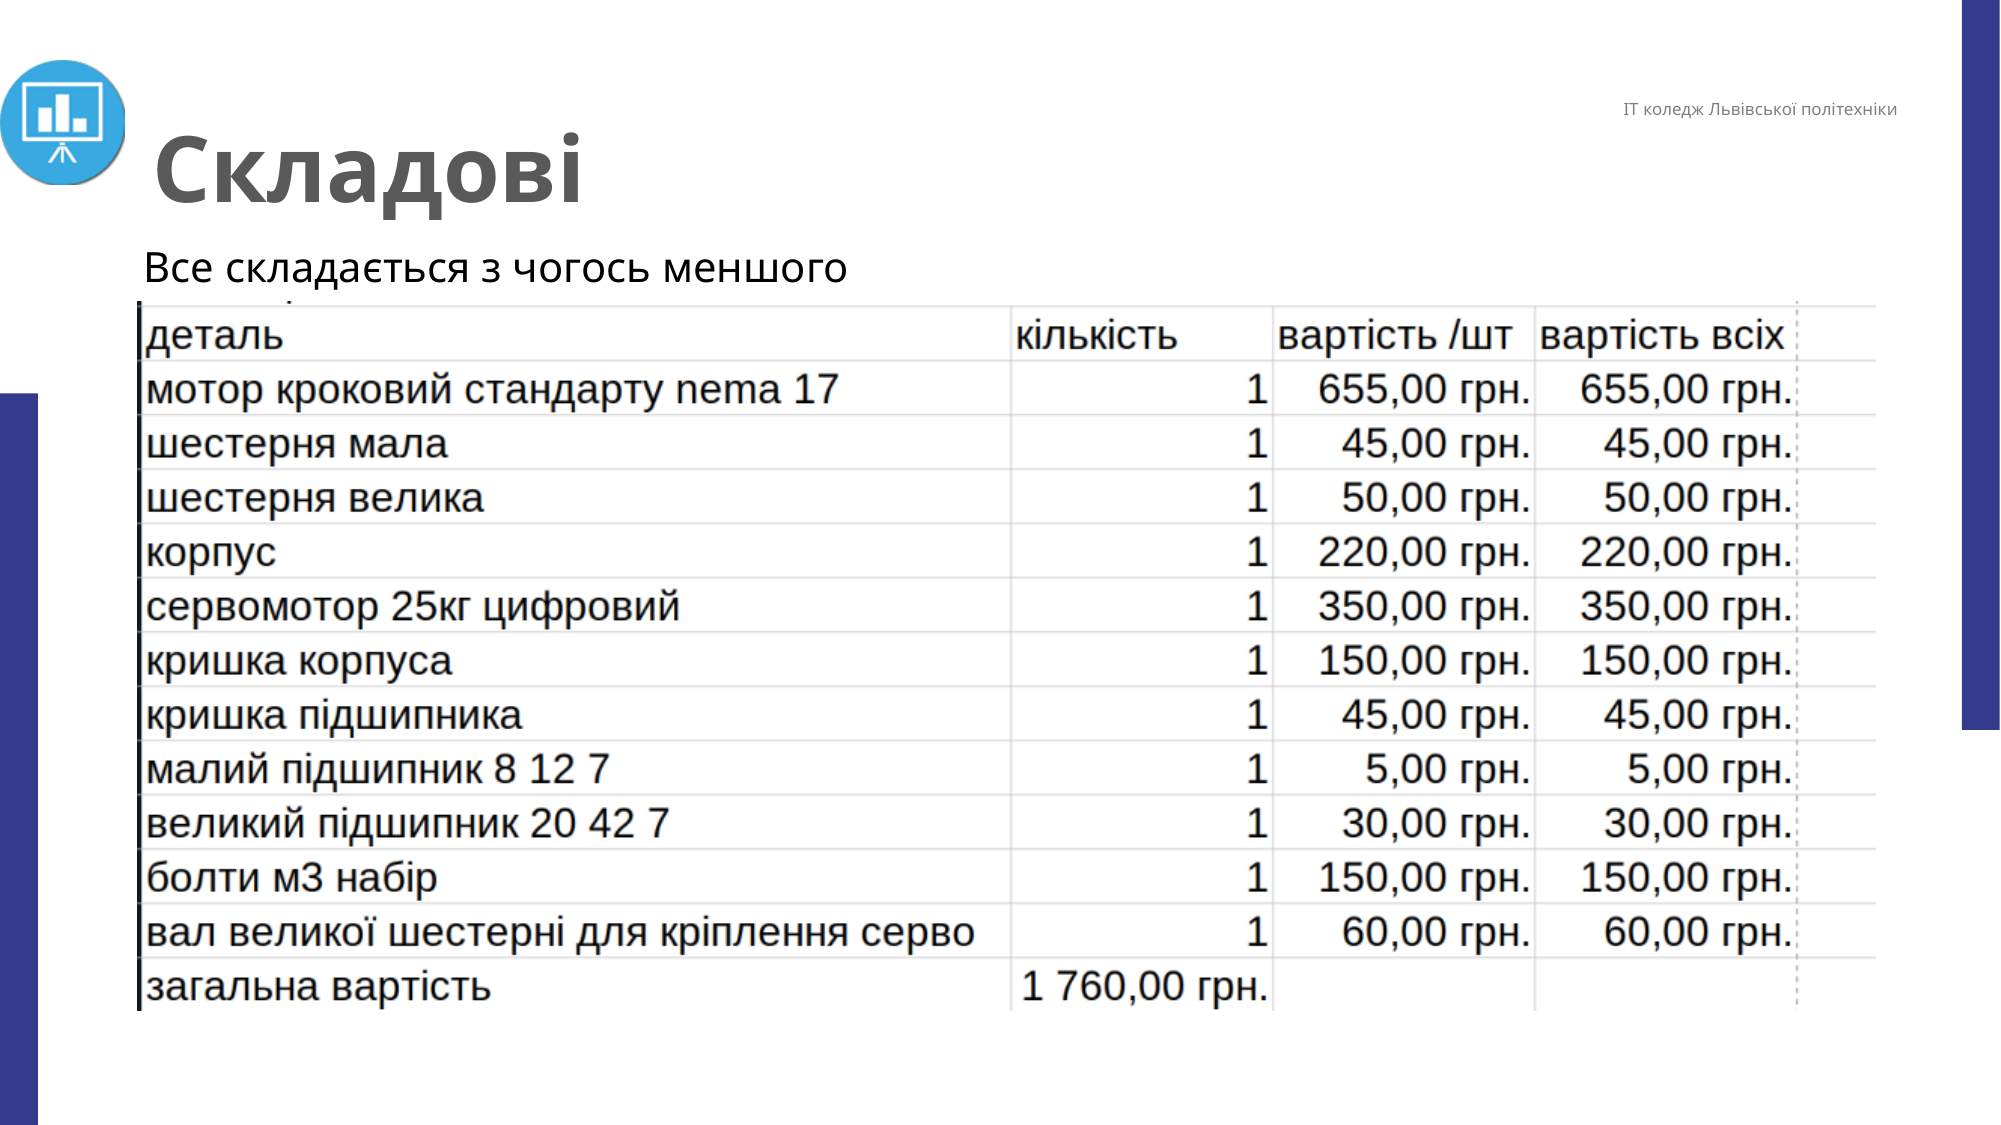

# Складові
IT коледж Львівської політехніки
Все складається з чогось меншого